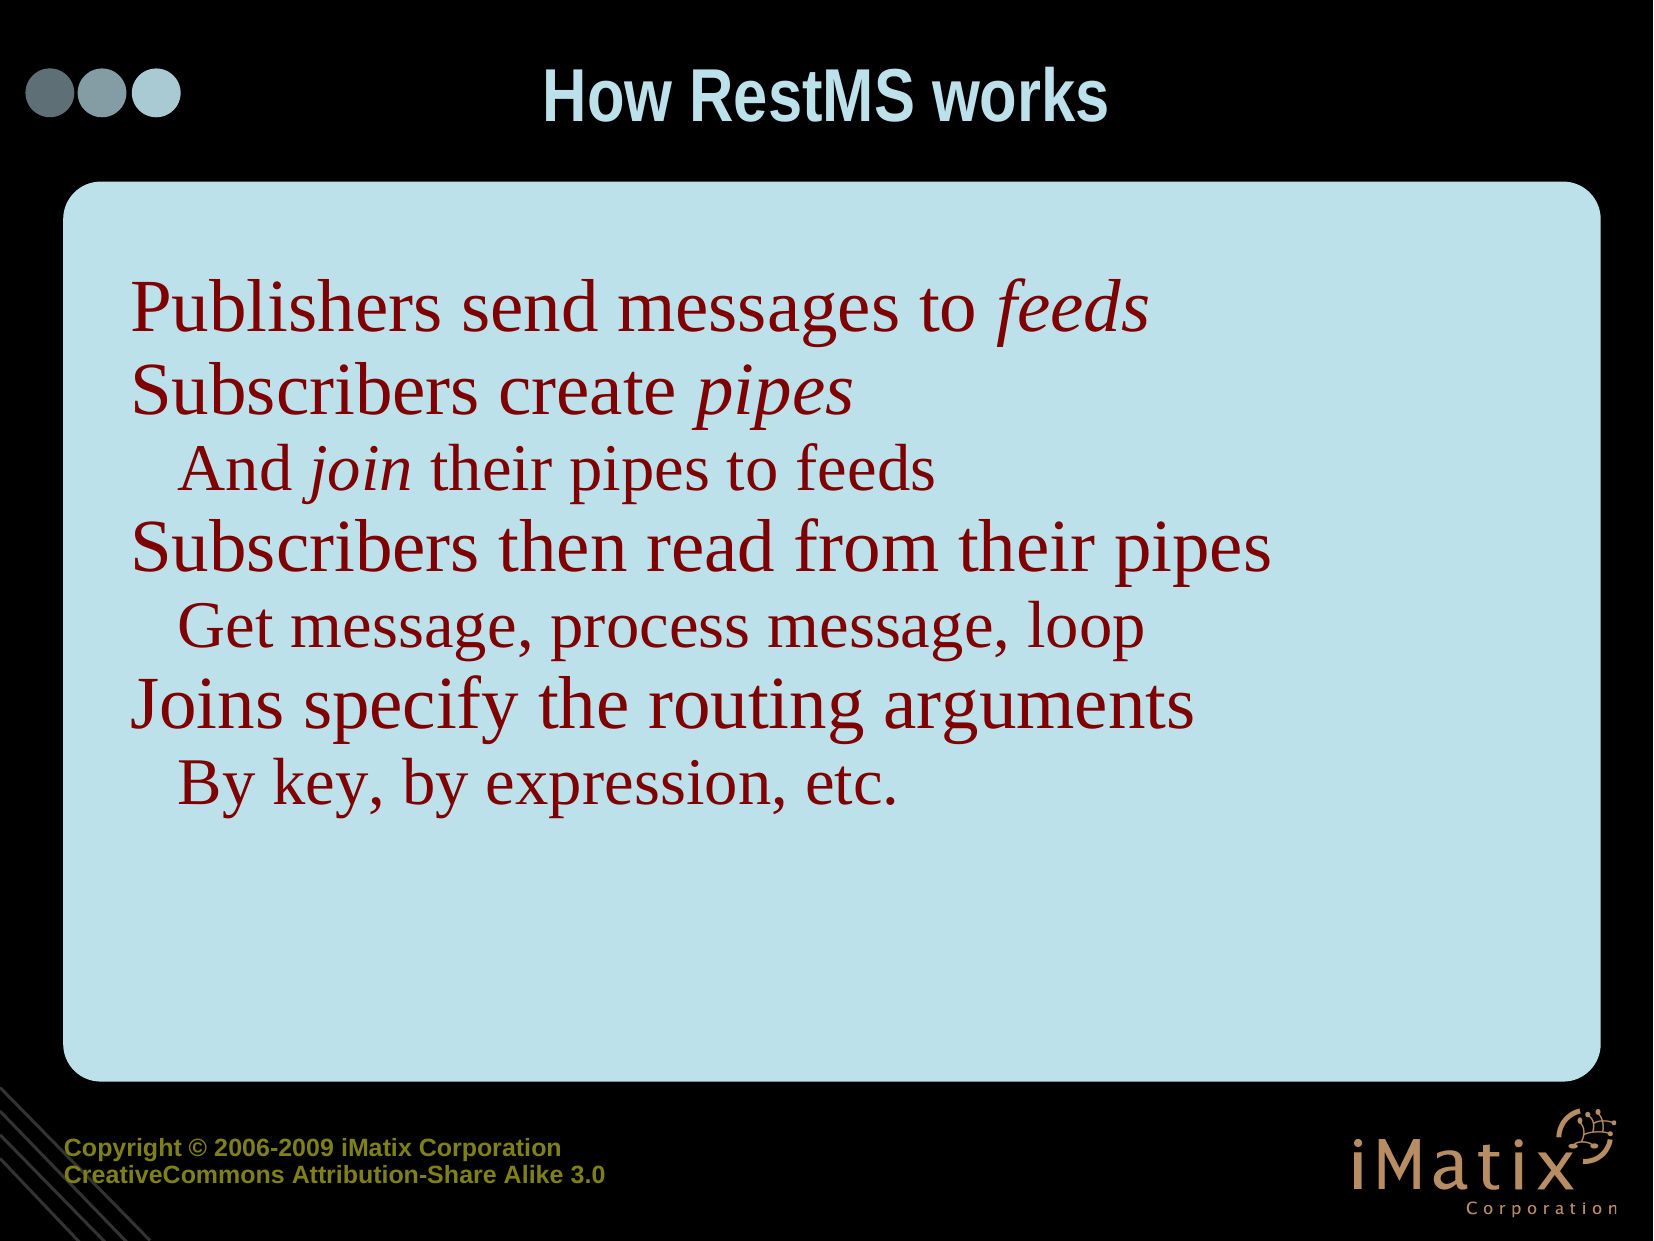

# How RestMS works
Publishers send messages to feeds
Subscribers create pipes
And join their pipes to feeds
Subscribers then read from their pipes
Get message, process message, loop
Joins specify the routing arguments
By key, by expression, etc.